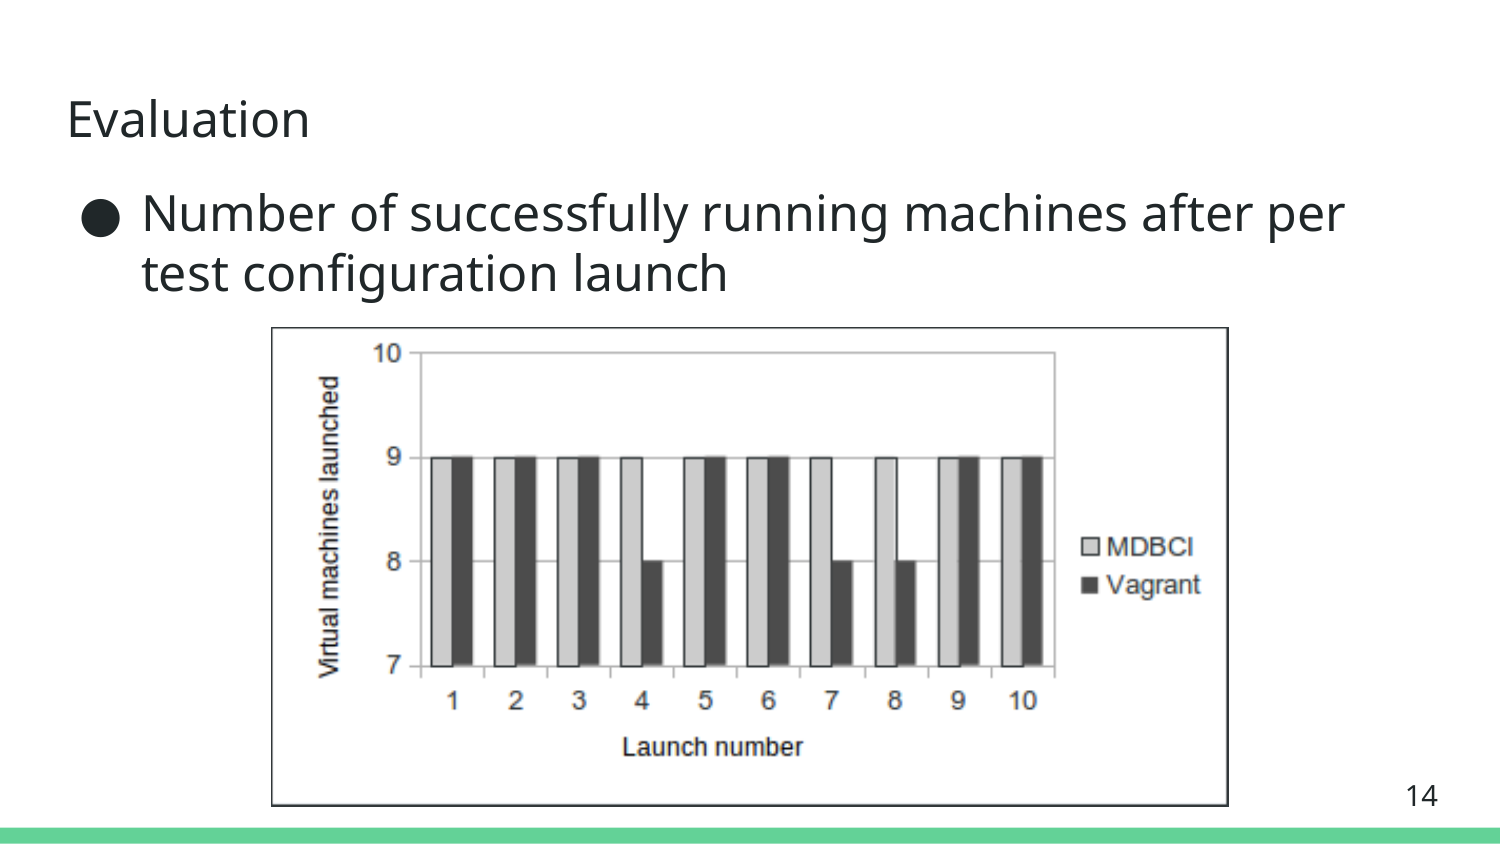

# Evaluation
Number of successfully running machines after per test configuration launch